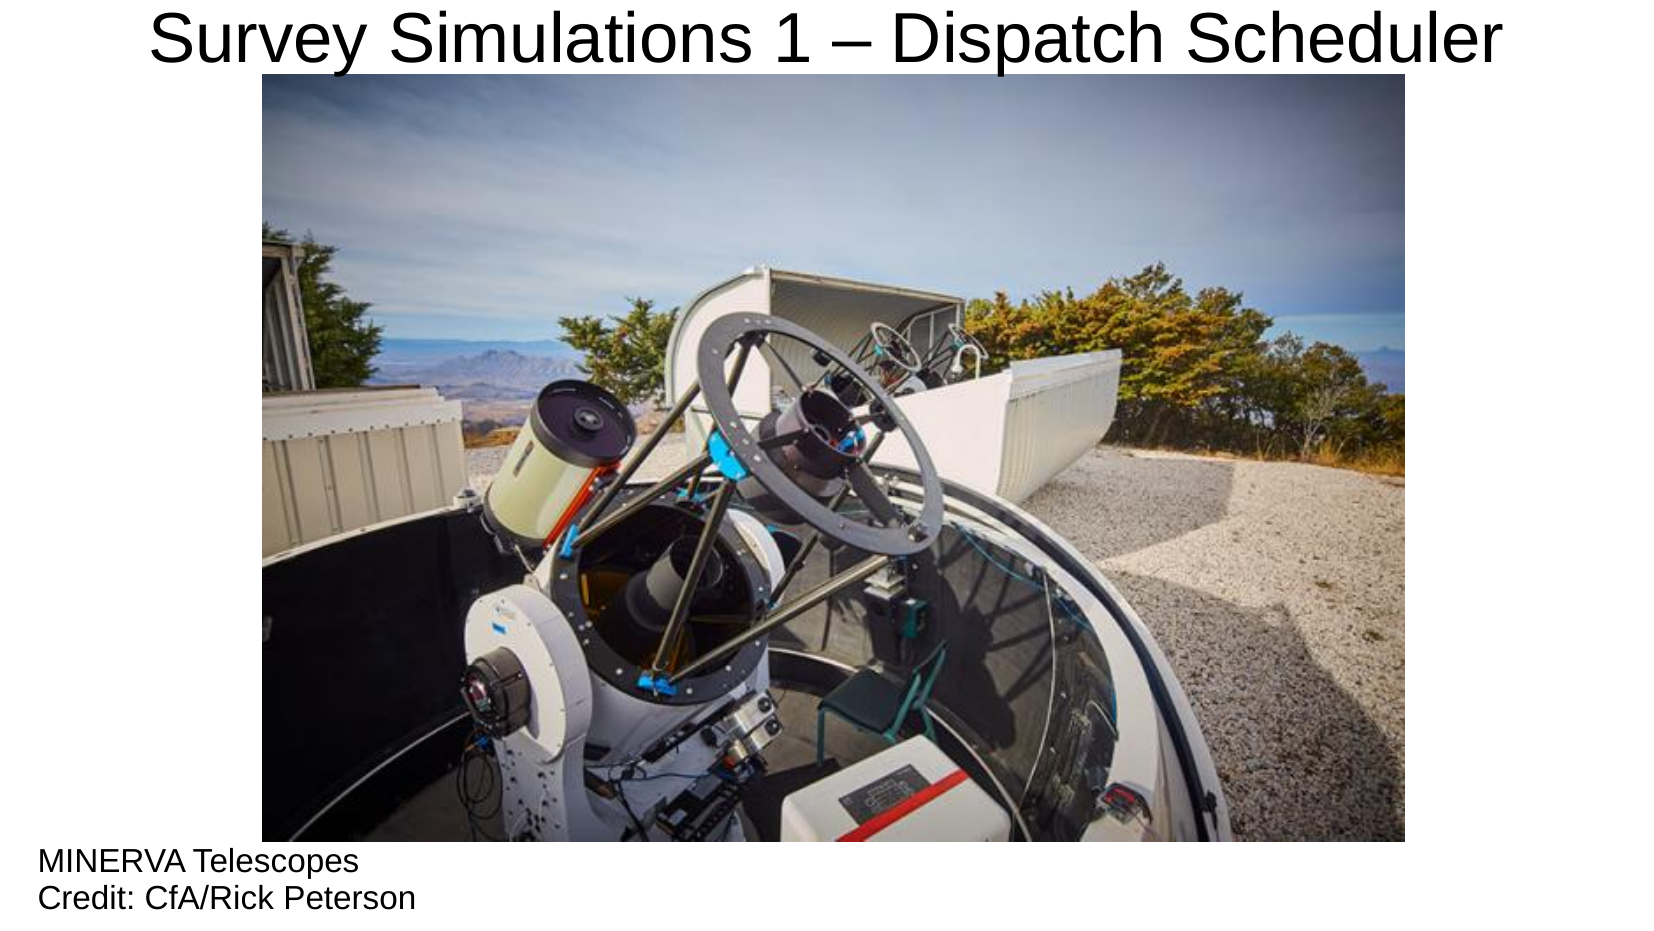

# Survey Simulations 1 – Dispatch Scheduler
MINERVA Telescopes
Credit: CfA/Rick Peterson